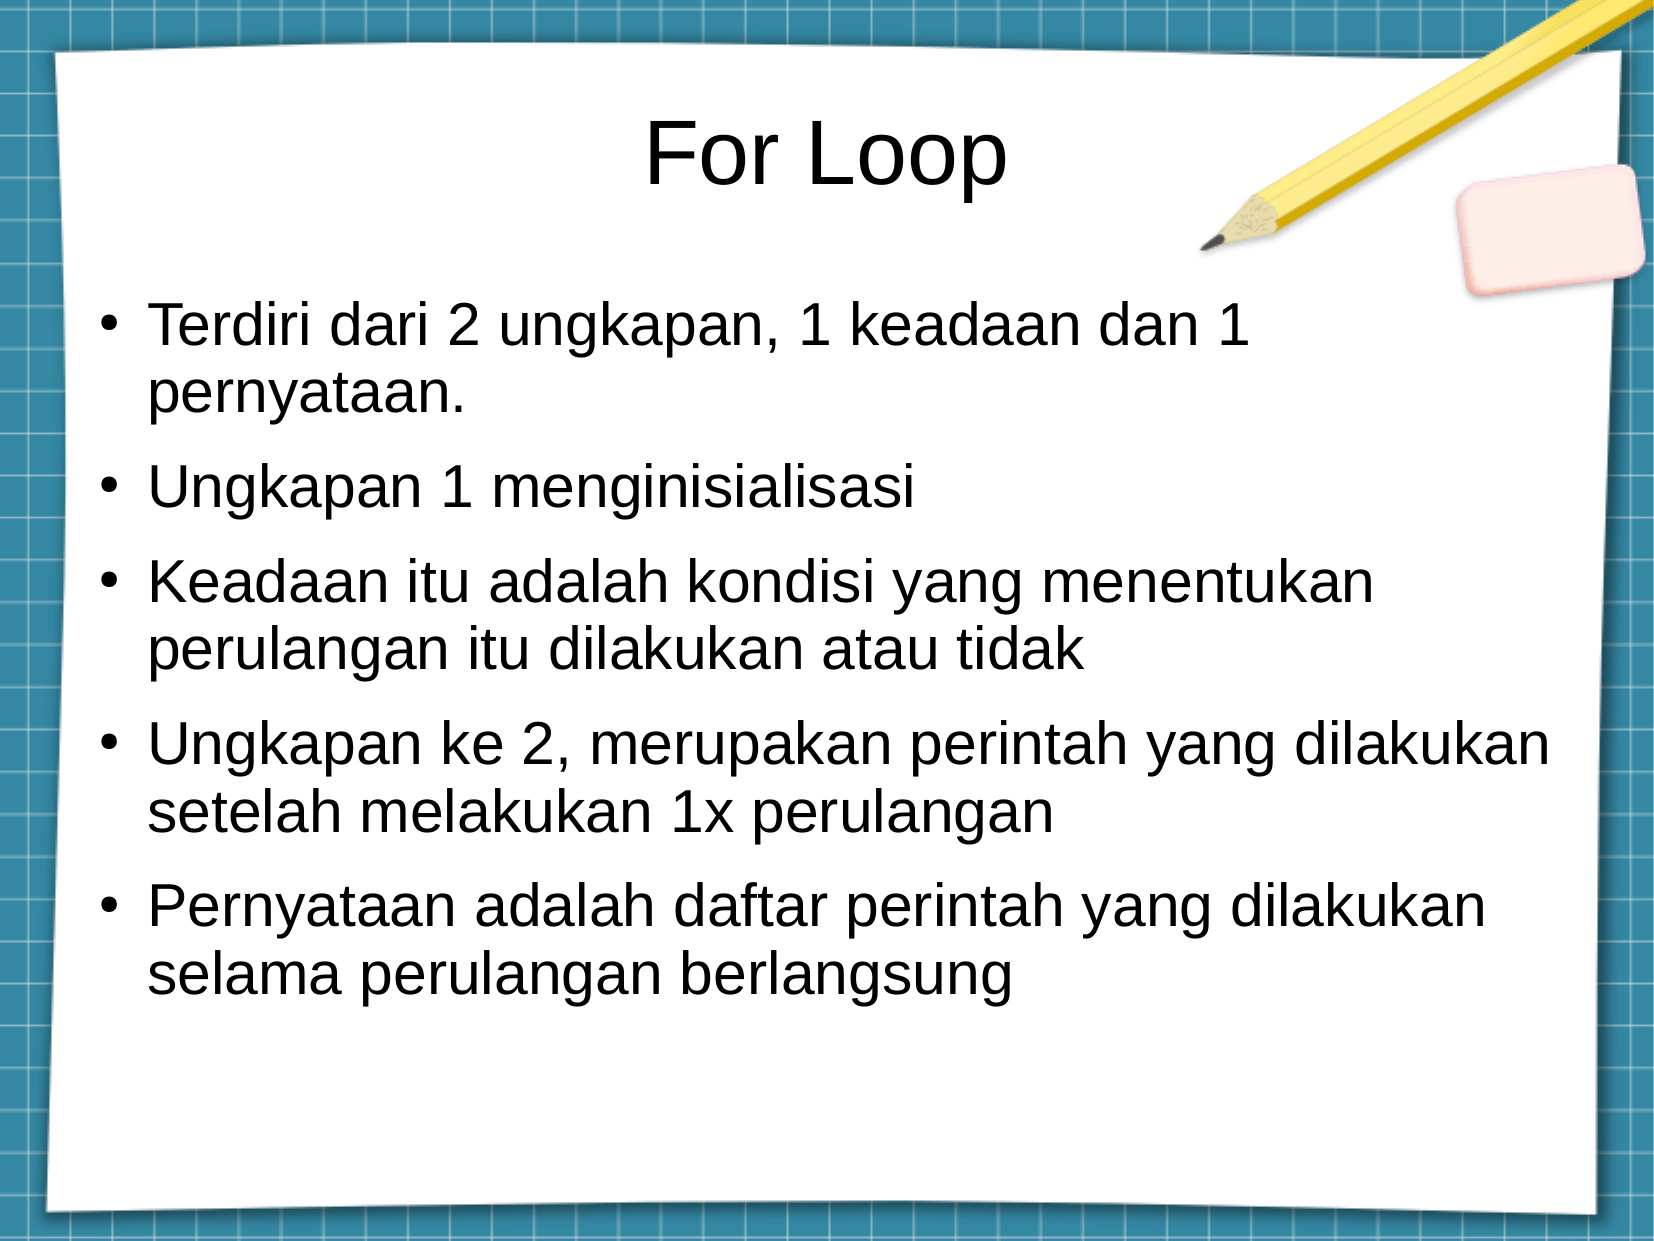

# For Loop
Terdiri dari 2 ungkapan, 1 keadaan dan 1 pernyataan.
Ungkapan 1 menginisialisasi
Keadaan itu adalah kondisi yang menentukan perulangan itu dilakukan atau tidak
Ungkapan ke 2, merupakan perintah yang dilakukan setelah melakukan 1x perulangan
Pernyataan adalah daftar perintah yang dilakukan selama perulangan berlangsung